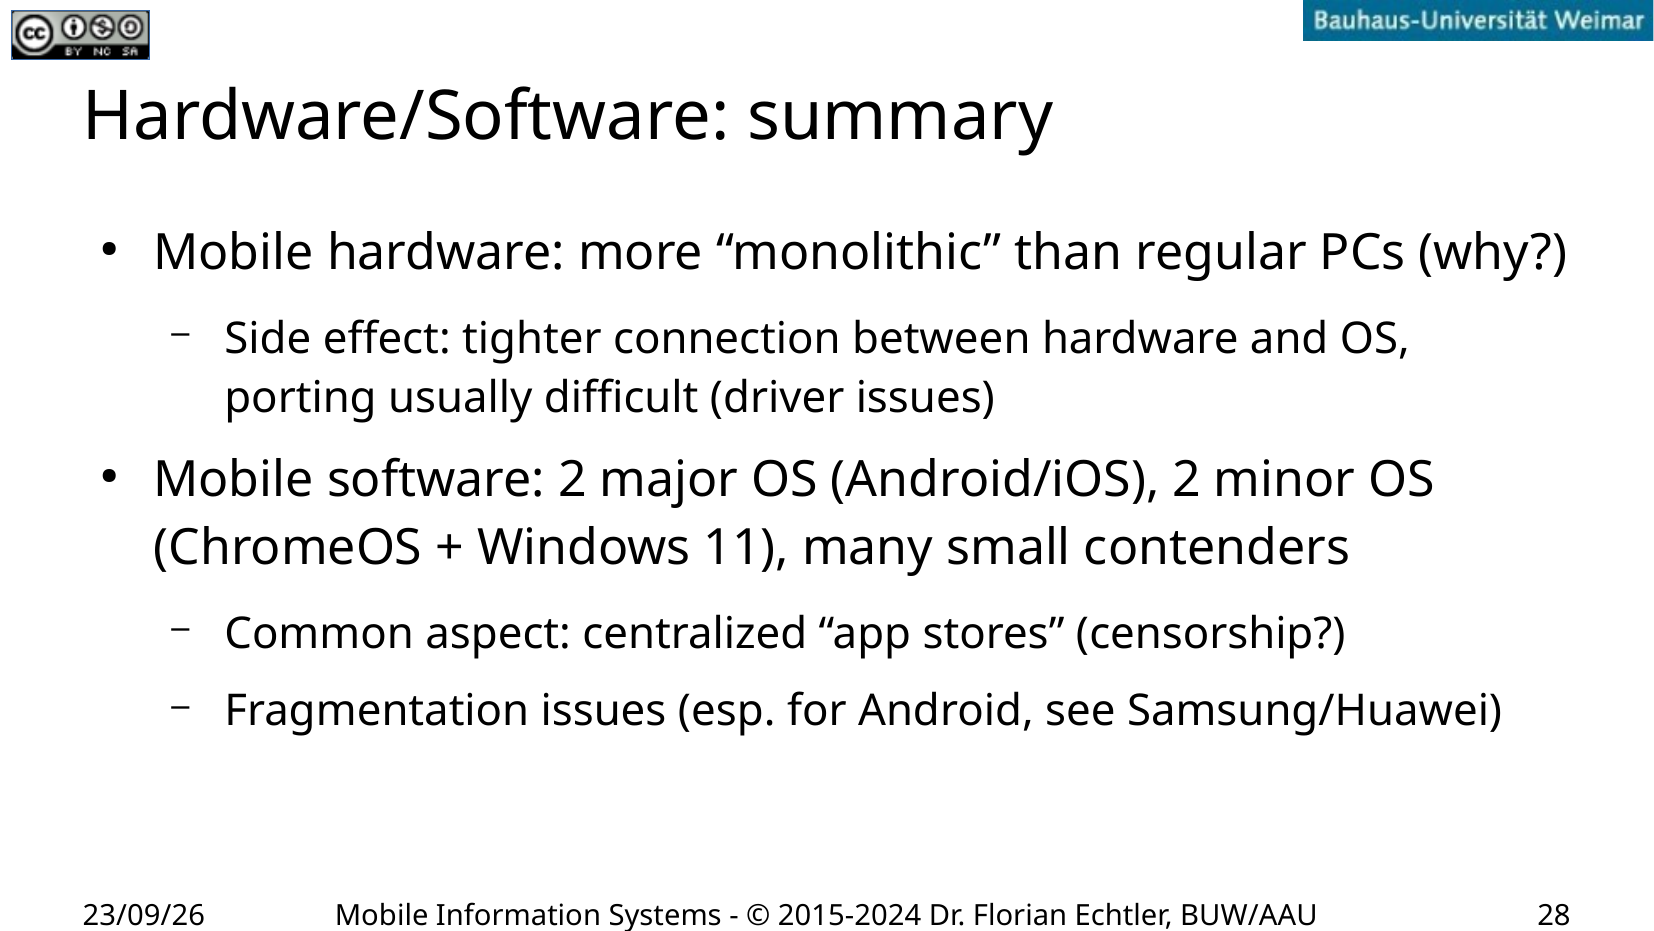

# Hardware/Software: summary
Mobile hardware: more “monolithic” than regular PCs (why?)
Side effect: tighter connection between hardware and OS, porting usually difficult (driver issues)
Mobile software: 2 major OS (Android/iOS), 2 minor OS (ChromeOS + Windows 11), many small contenders
Common aspect: centralized “app stores” (censorship?)
Fragmentation issues (esp. for Android, see Samsung/Huawei)
Mobile Information Systems - © 2015-2024 Dr. Florian Echtler, BUW/AAU
28